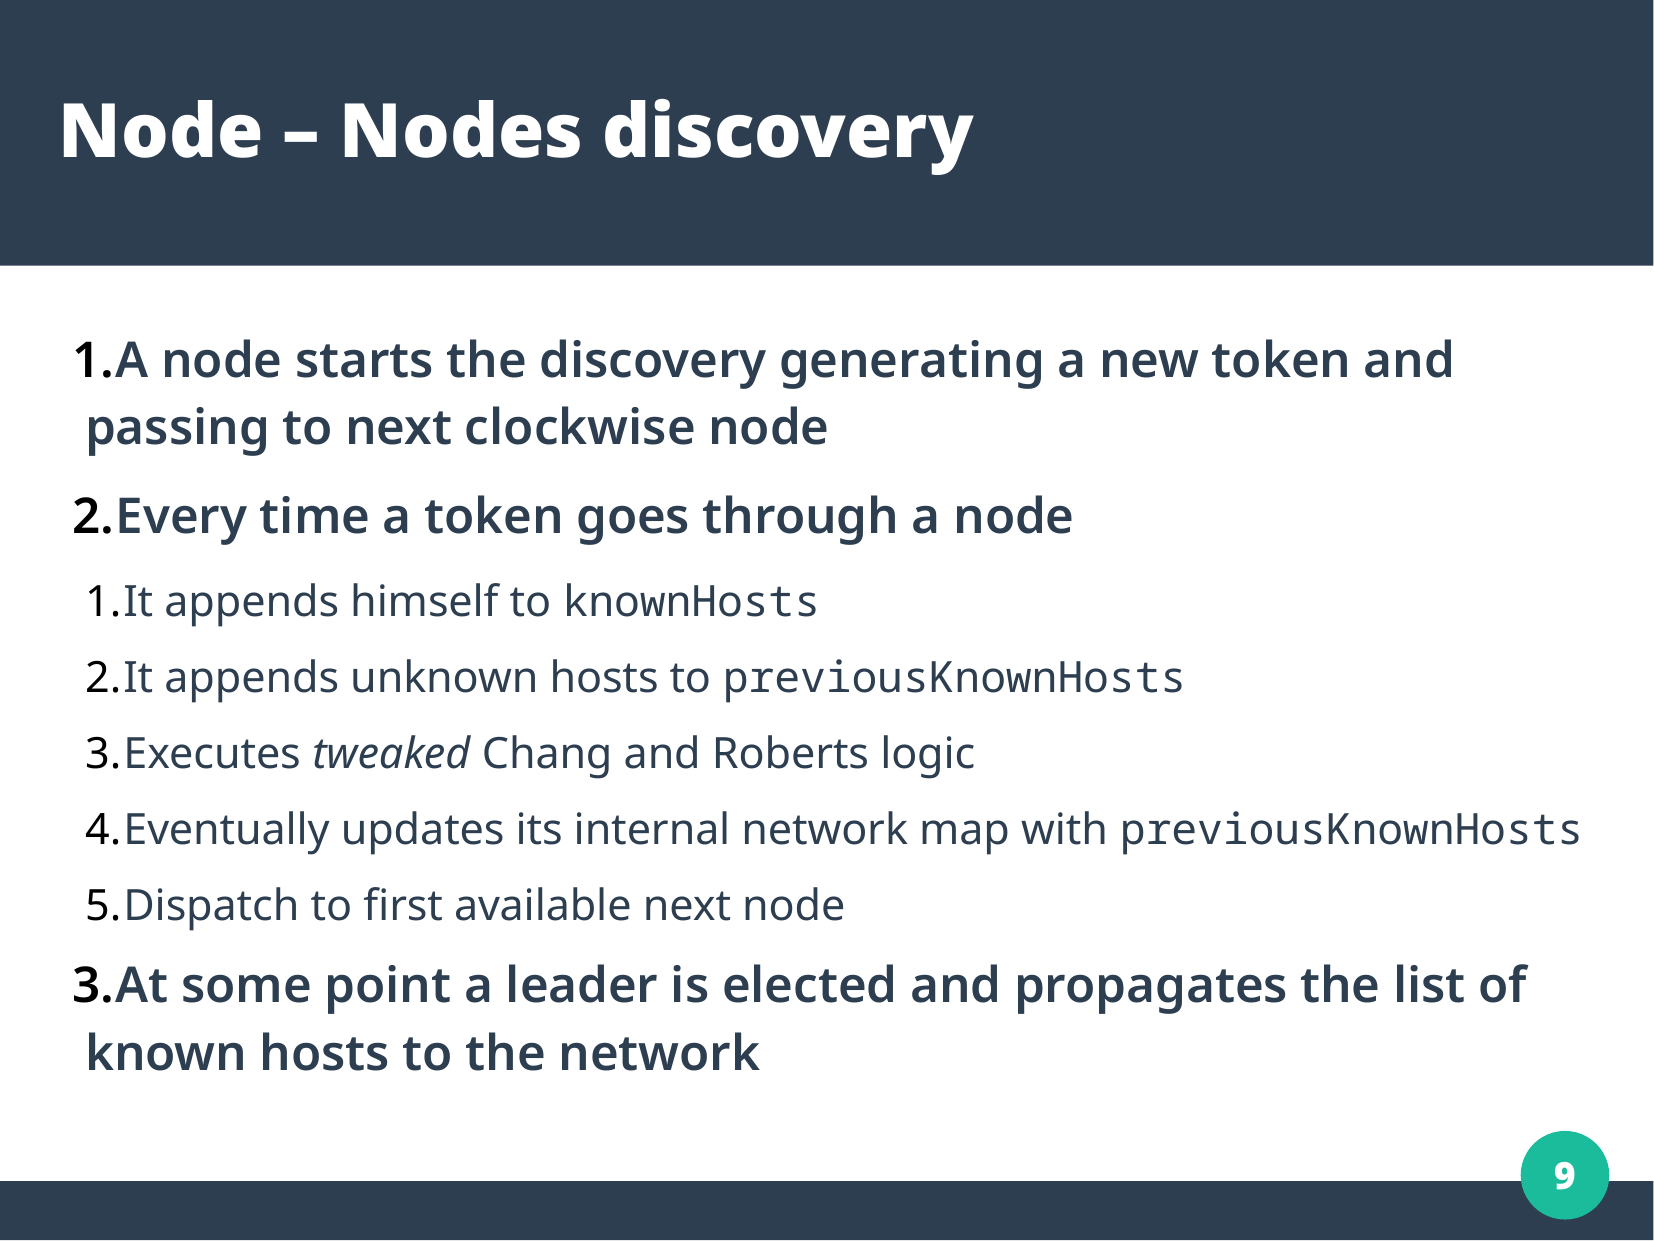

# Node – Nodes discovery
 A node starts the discovery generating a new token and passing to next clockwise node
 Every time a token goes through a node
 It appends himself to knownHosts
 It appends unknown hosts to previousKnownHosts
 Executes tweaked Chang and Roberts logic
 Eventually updates its internal network map with previousKnownHosts
 Dispatch to first available next node
 At some point a leader is elected and propagates the list of known hosts to the network
9